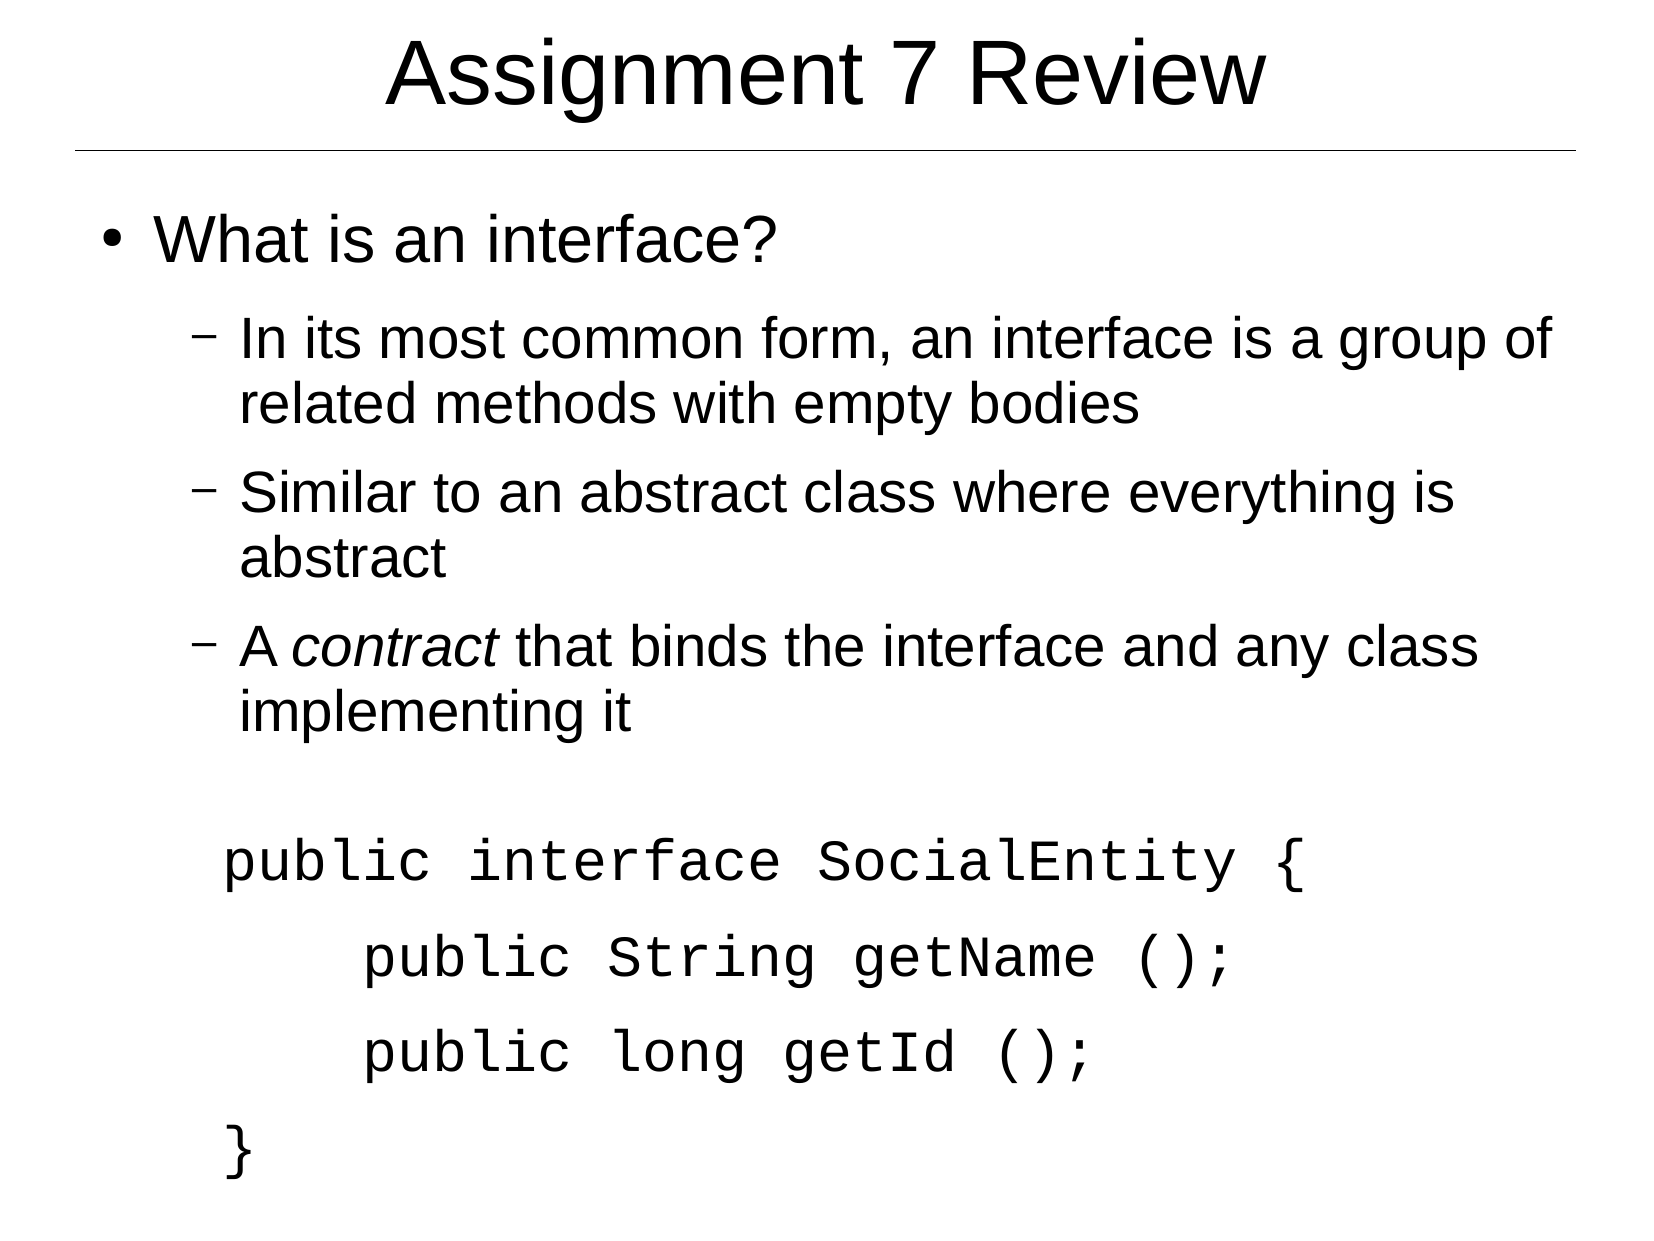

# Assignment 7 Review
What is an interface?
In its most common form, an interface is a group of related methods with empty bodies
Similar to an abstract class where everything is abstract
A contract that binds the interface and any class implementing it
 public interface SocialEntity {
 public String getName ();
 public long getId ();
 }